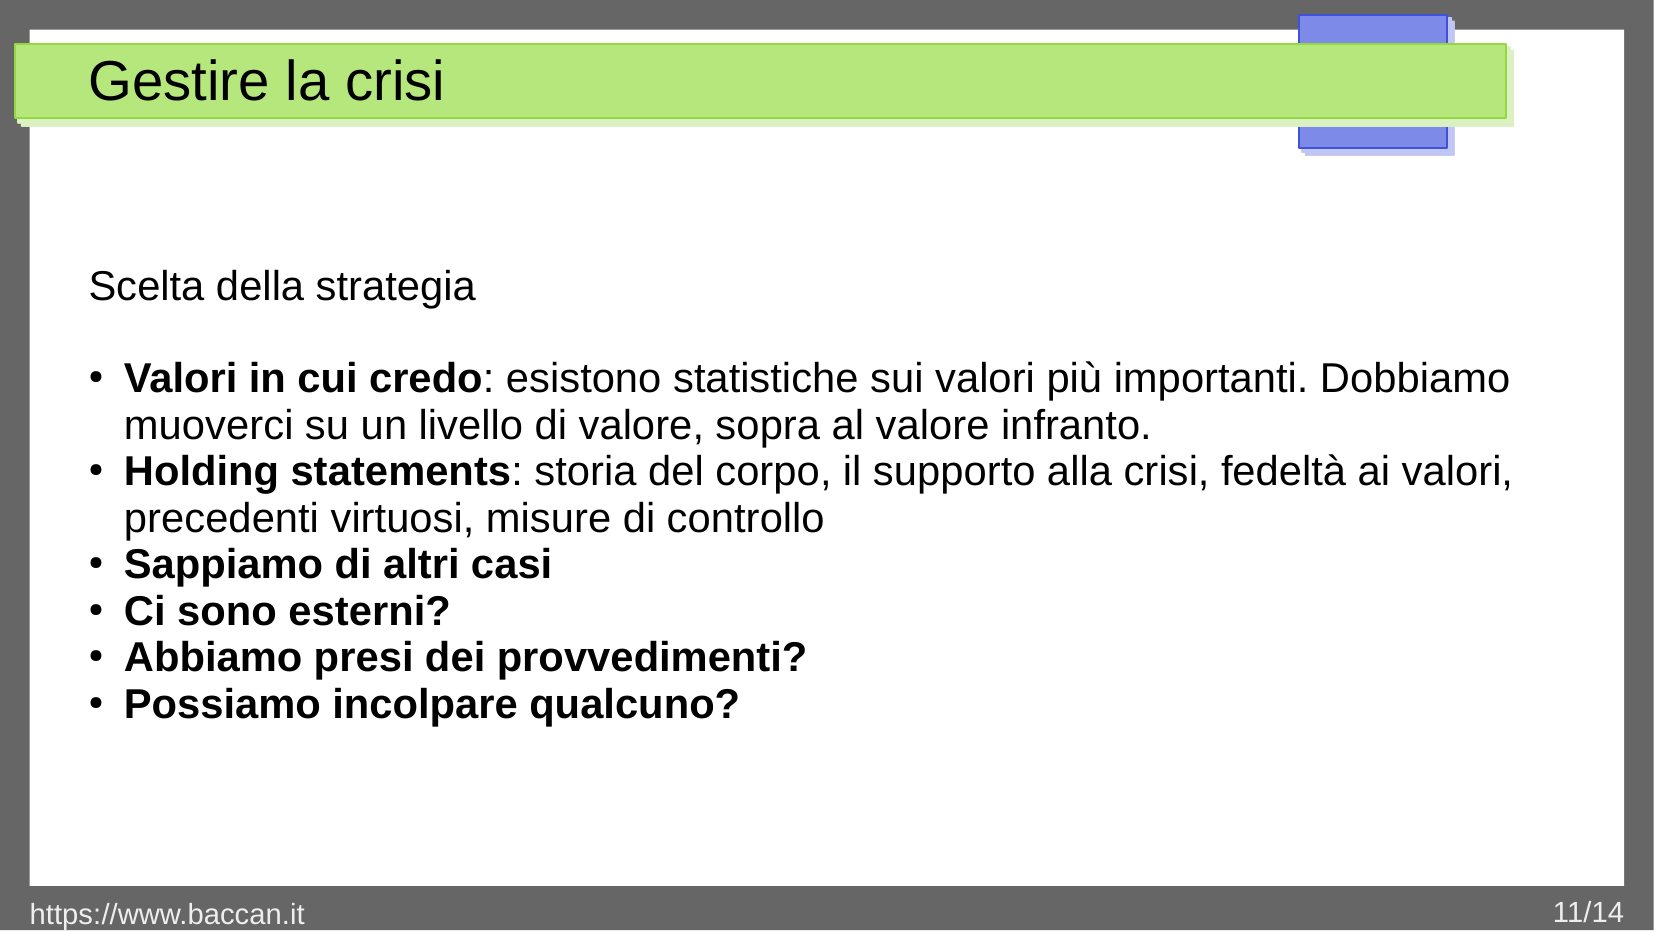

# Gestire la crisi
Scelta della strategia
Valori in cui credo: esistono statistiche sui valori più importanti. Dobbiamo muoverci su un livello di valore, sopra al valore infranto.
Holding statements: storia del corpo, il supporto alla crisi, fedeltà ai valori, precedenti virtuosi, misure di controllo
Sappiamo di altri casi
Ci sono esterni?
Abbiamo presi dei provvedimenti?
Possiamo incolpare qualcuno?
11
https://www.baccan.it